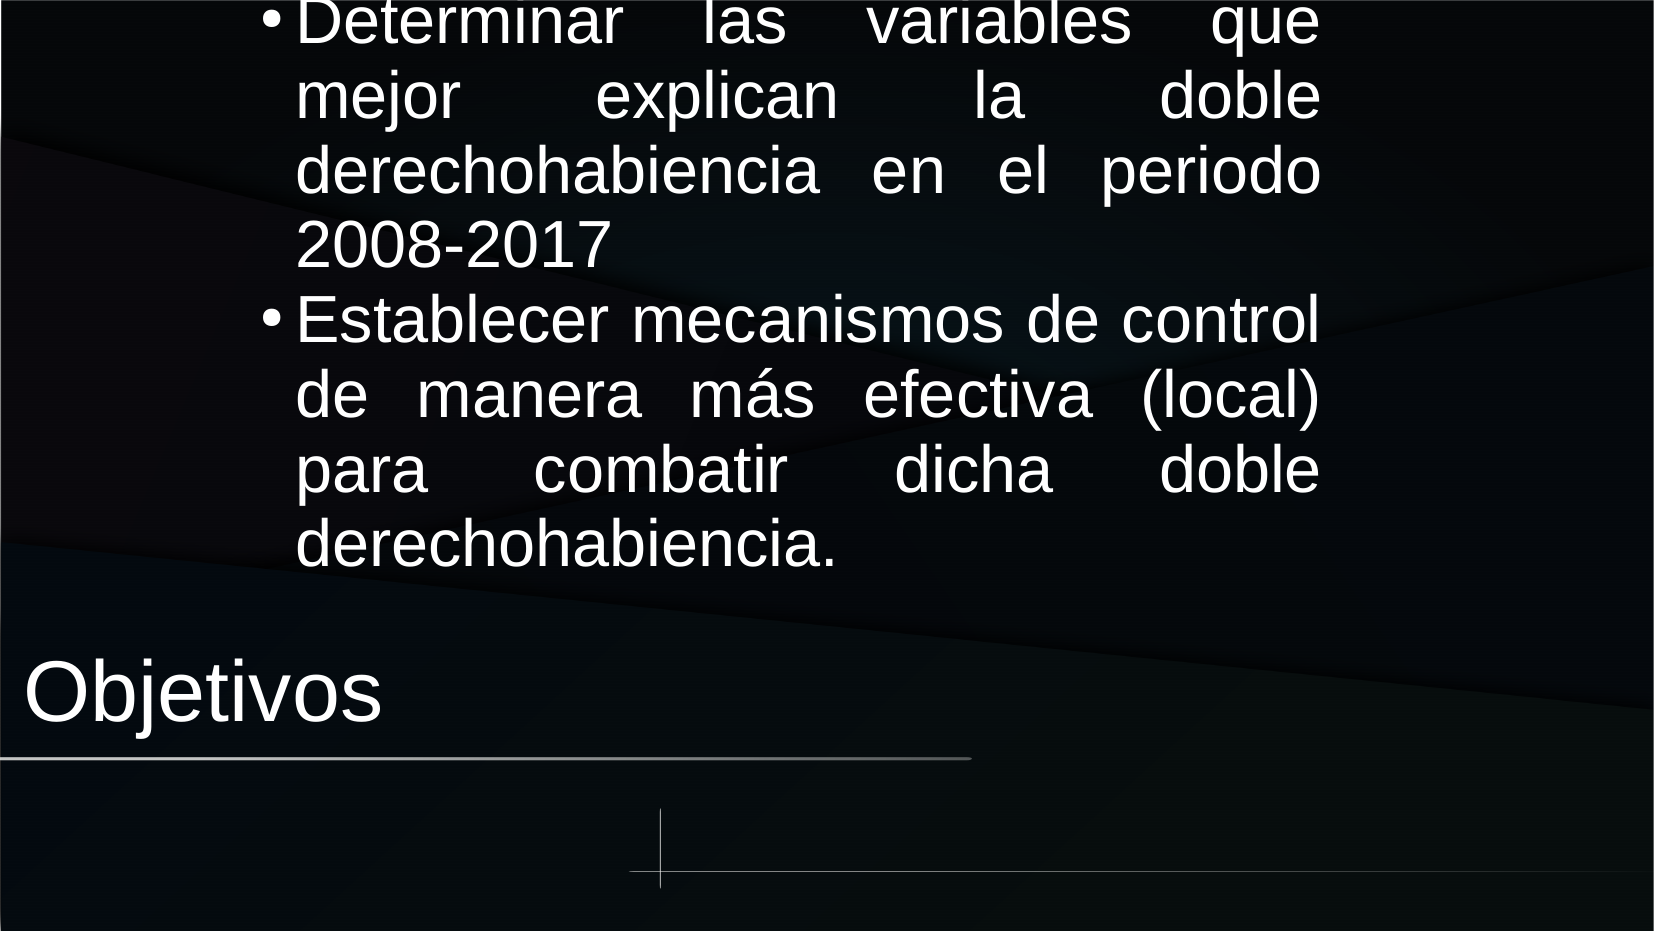

Determinar las variables que mejor explican la doble derechohabiencia en el periodo 2008-2017
Establecer mecanismos de control de manera más efectiva (local) para combatir dicha doble derechohabiencia.
# Objetivos